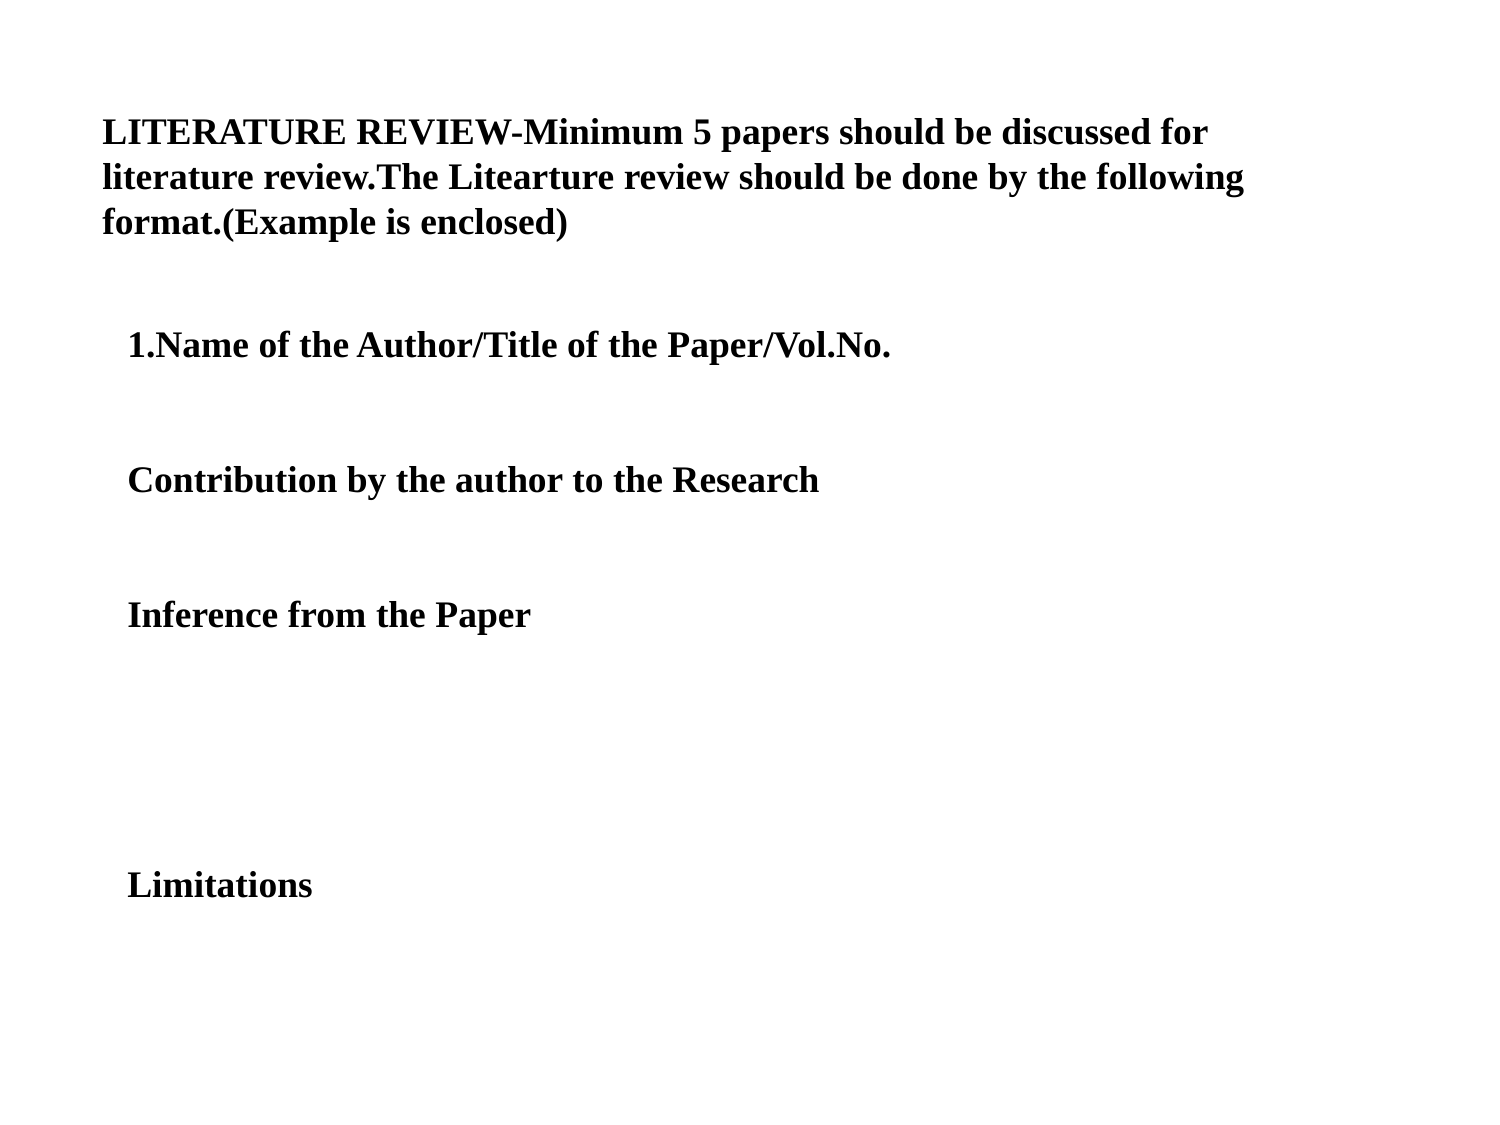

LITERATURE REVIEW-Minimum 5 papers should be discussed for literature review.The Litearture review should be done by the following format.(Example is enclosed)
1.Name of the Author/Title of the Paper/Vol.No.
Contribution by the author to the Research
Inference from the Paper
Limitations